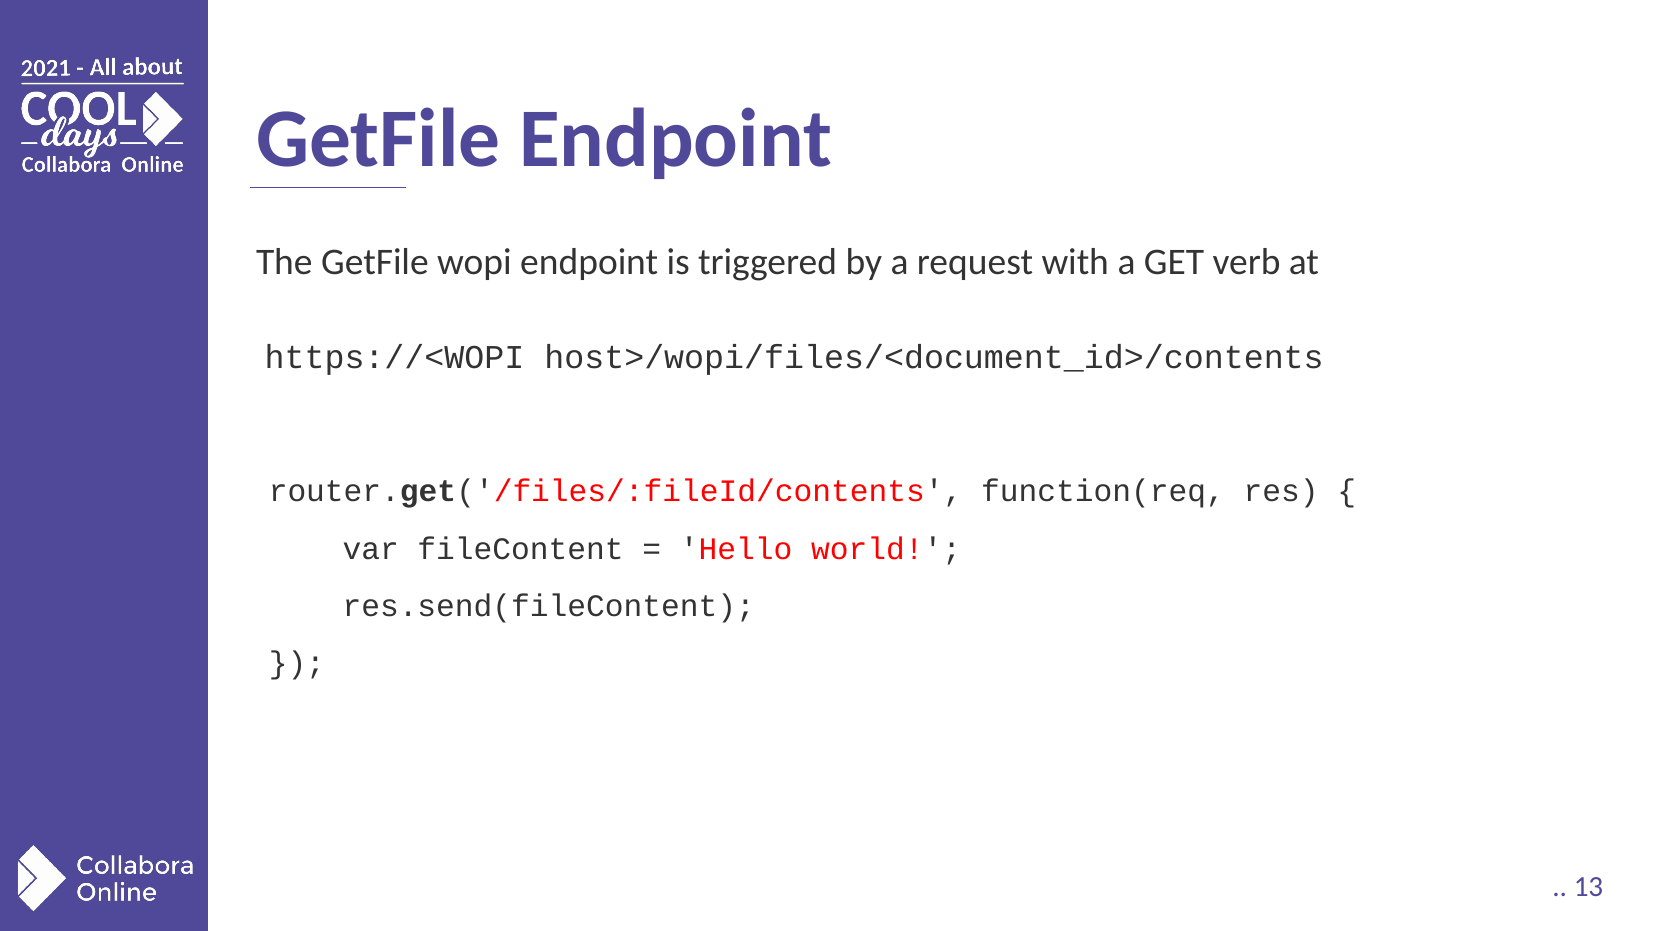

# GetFile Endpoint
The GetFile wopi endpoint is triggered by a request with a GET verb at
 https://<WOPI host>/wopi/files/<document_id>/contents
router.get('/files/:fileId/contents', function(req, res) {
	var fileContent = 'Hello world!';
	res.send(fileContent);
});
13